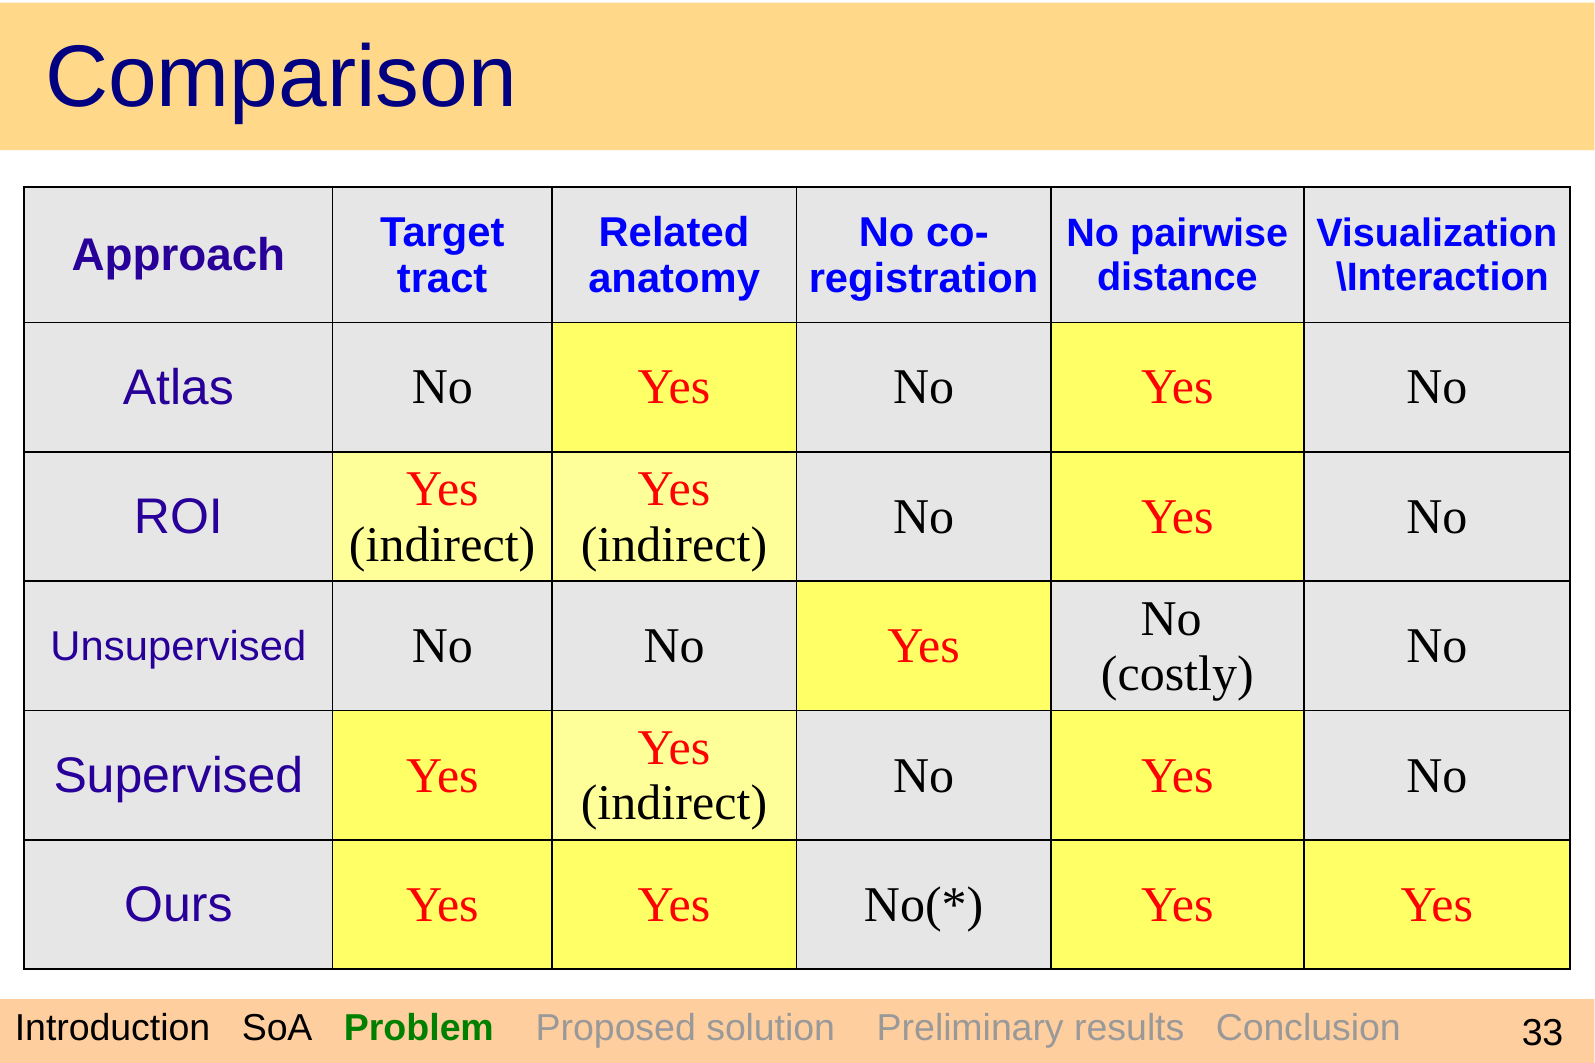

# Comparison
| Approach | Target tract | Related anatomy | No co-registration | No pairwise distance | Visualization \Interaction |
| --- | --- | --- | --- | --- | --- |
| Atlas | No | Yes | No | Yes | No |
| ROI | Yes (indirect) | Yes (indirect) | No | Yes | No |
| Unsupervised | No | No | Yes | No (costly) | No |
| Supervised | Yes | Yes (indirect) | No | Yes | No |
| Ours | Yes | Yes | No(\*) | Yes | Yes |
Introduction SoA Problem Proposed solution Preliminary results Conclusion